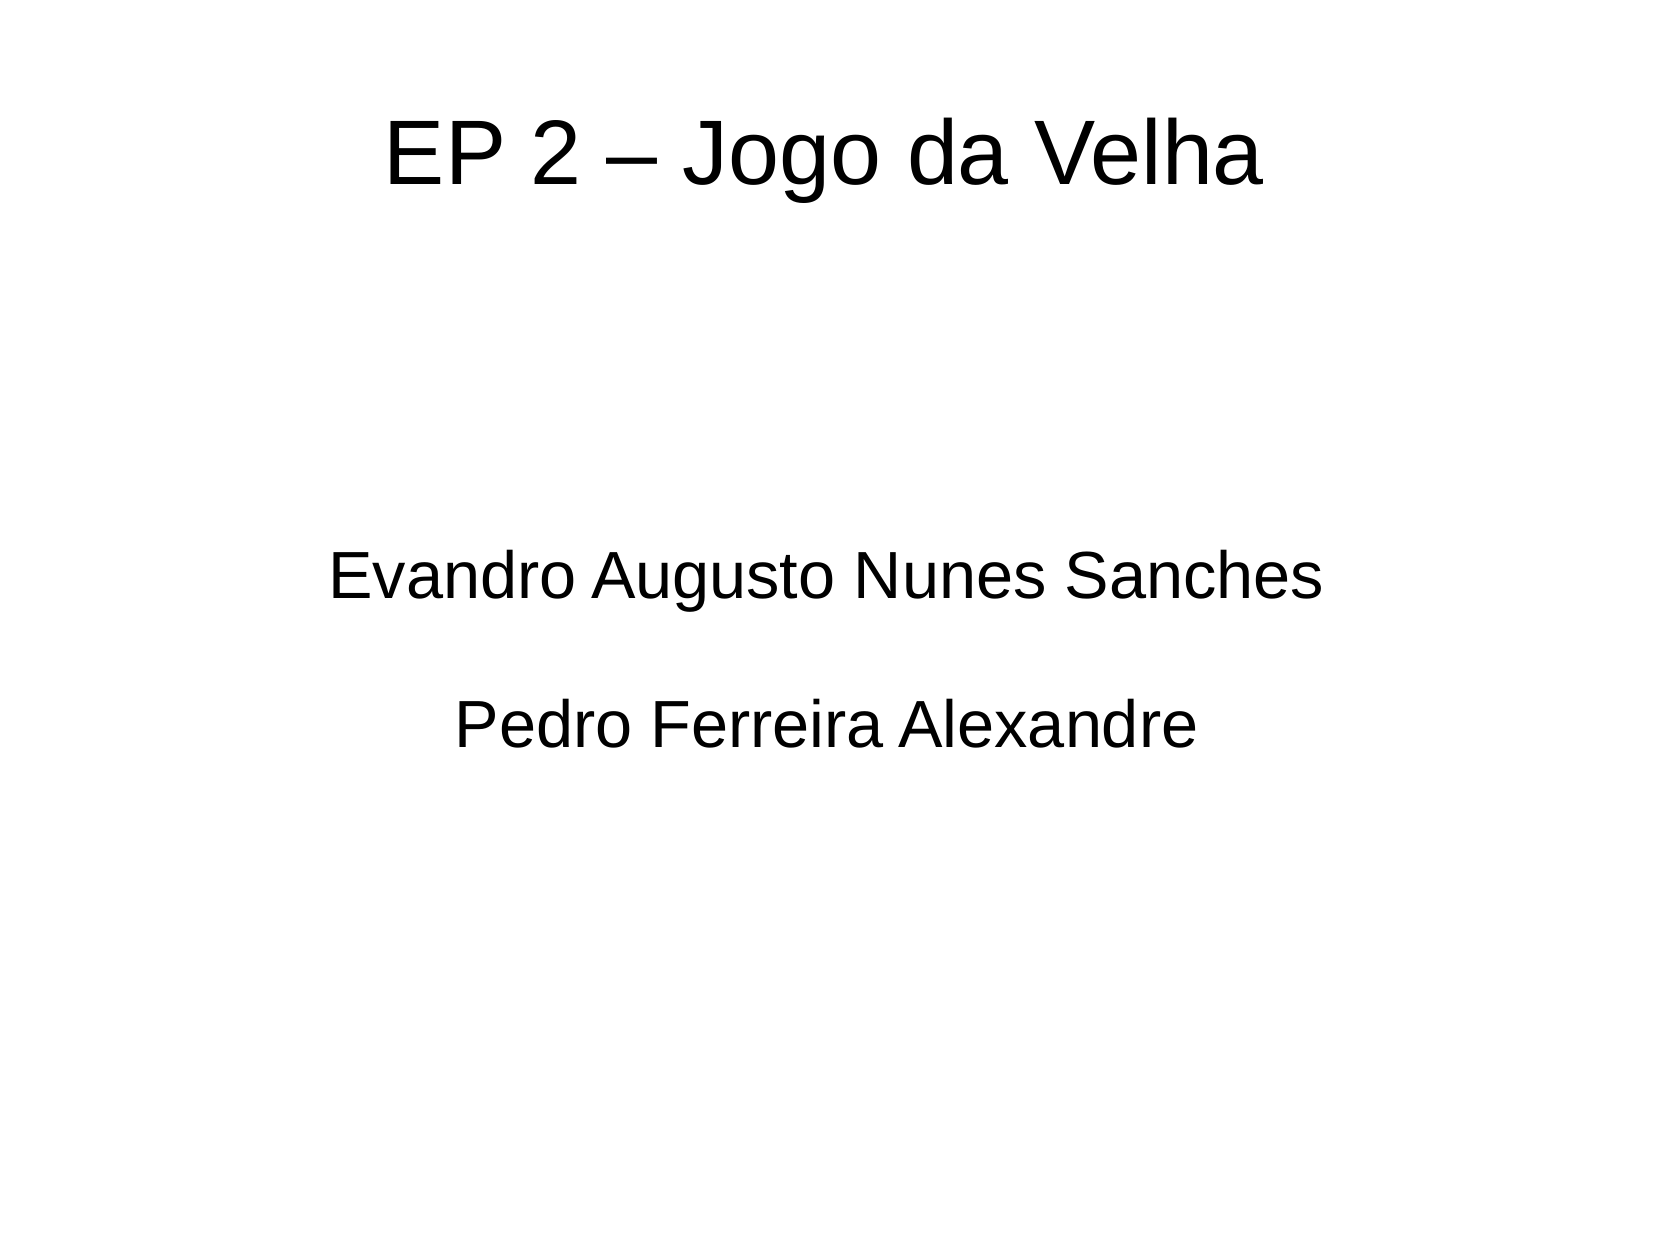

# EP 2 – Jogo da Velha
Evandro Augusto Nunes Sanches
Pedro Ferreira Alexandre